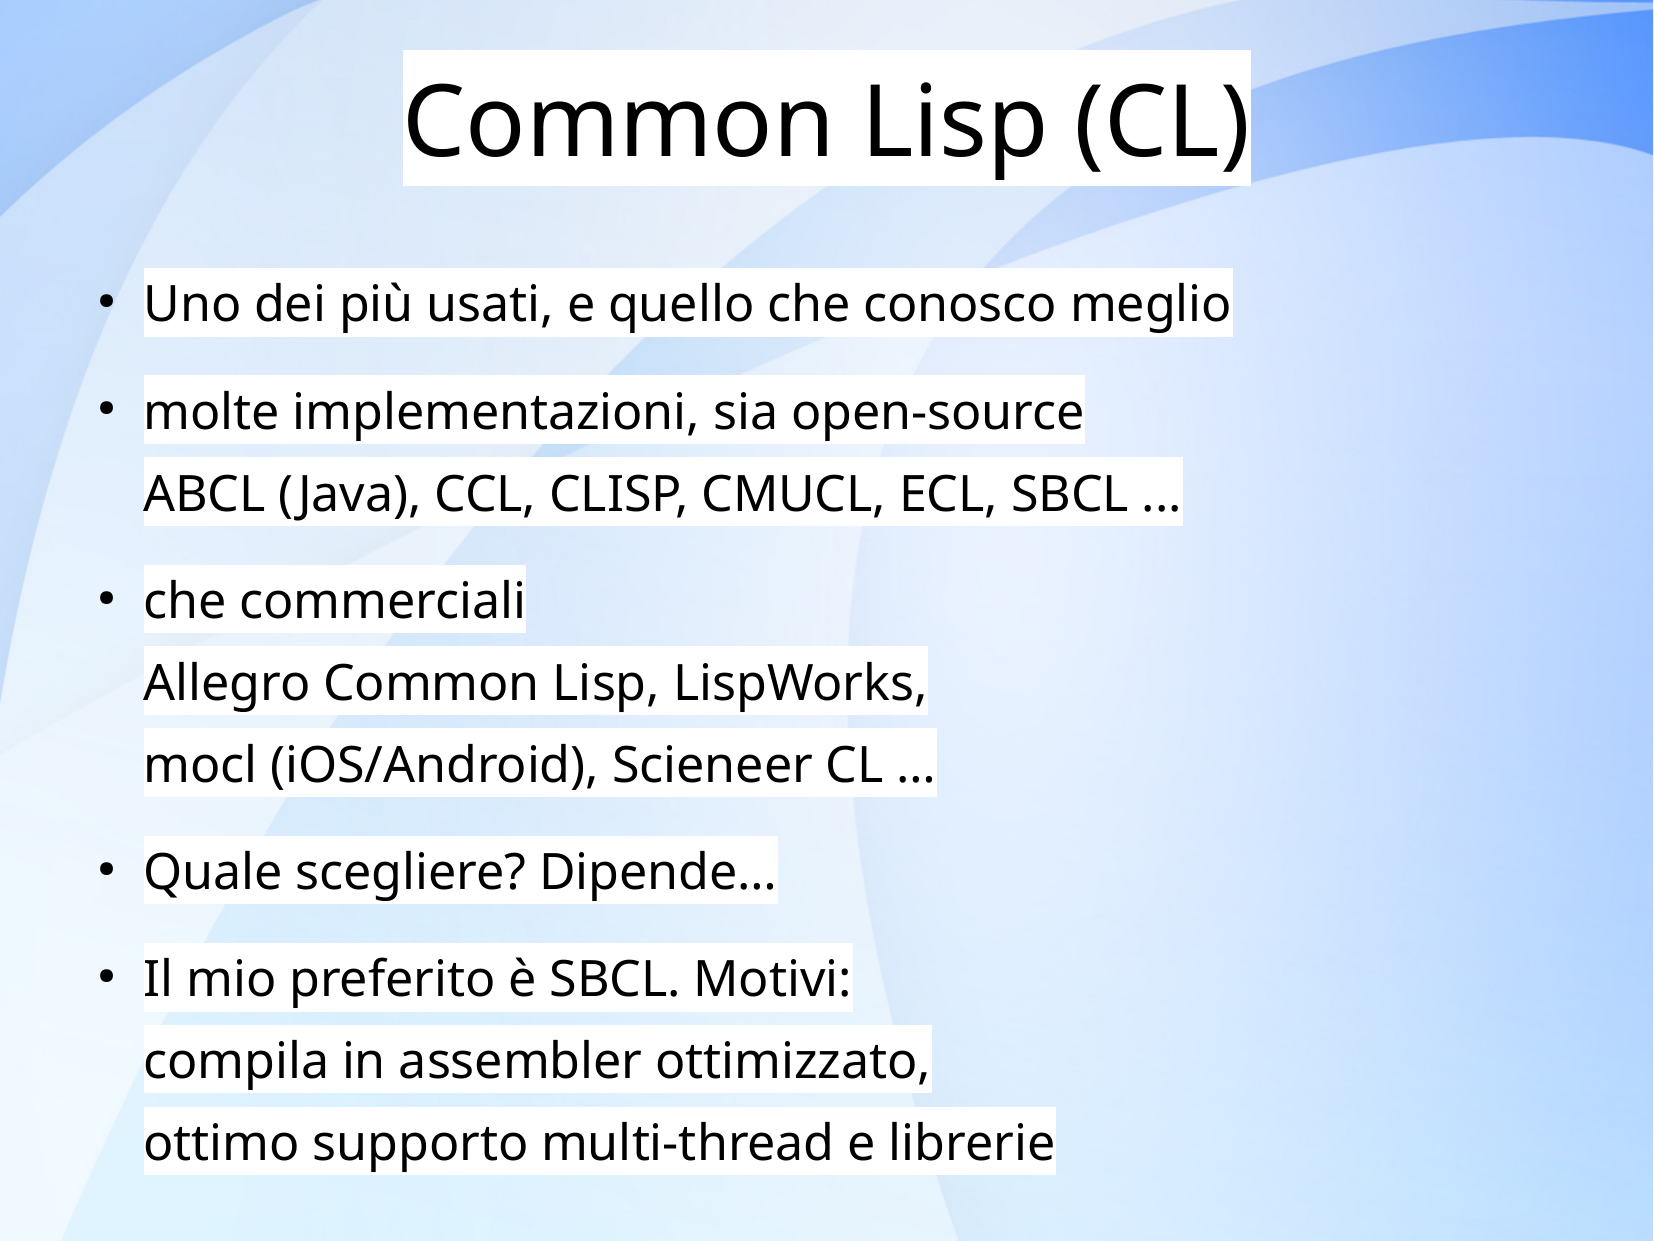

# Common Lisp (CL)
Uno dei più usati, e quello che conosco meglio
molte implementazioni, sia open-source
ABCL (Java), CCL, CLISP, CMUCL, ECL, SBCL ...
che commerciali
Allegro Common Lisp, LispWorks,
mocl (iOS/Android), Scieneer CL …
Quale scegliere? Dipende…
Il mio preferito è SBCL. Motivi:
compila in assembler ottimizzato,
ottimo supporto multi-thread e librerie